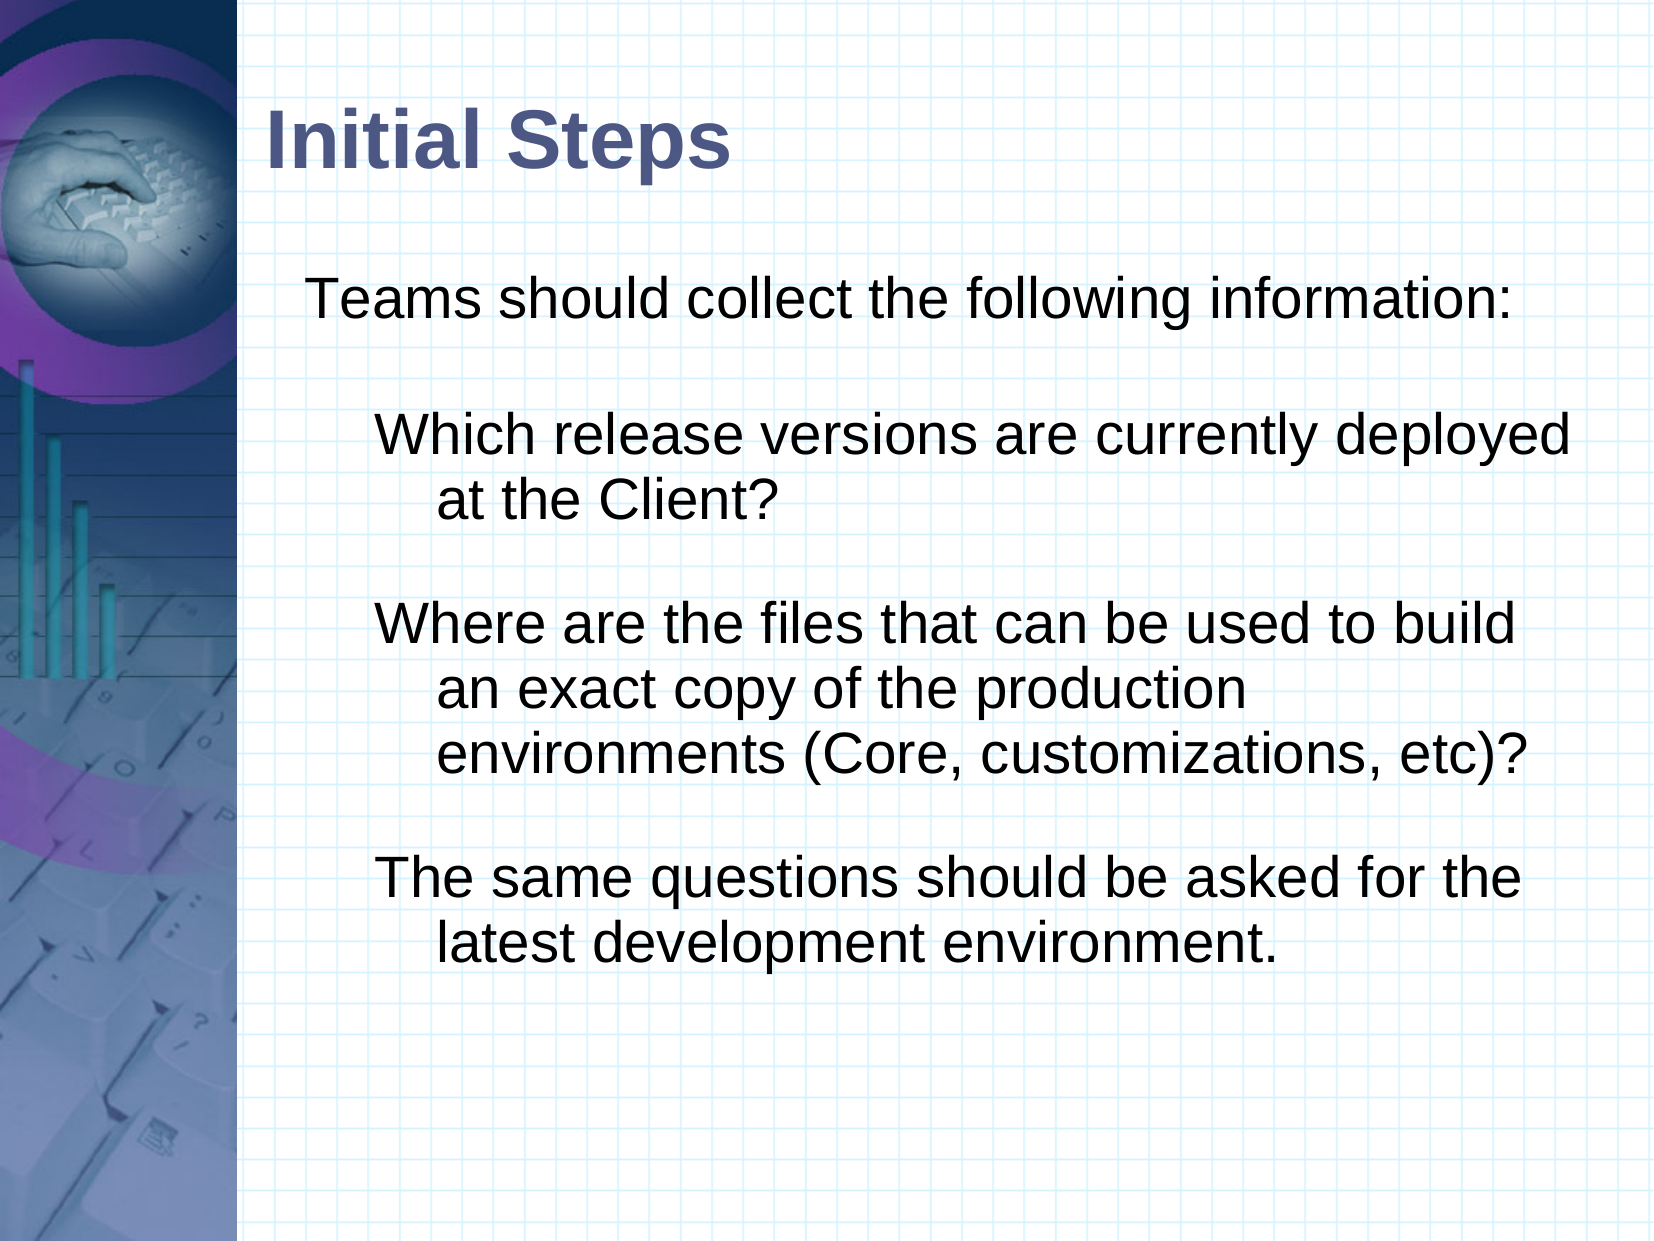

# Initial Steps
Teams should collect the following information:
Which release versions are currently deployed at the Client?
Where are the files that can be used to build an exact copy of the production environments (Core, customizations, etc)?
The same questions should be asked for the latest development environment.